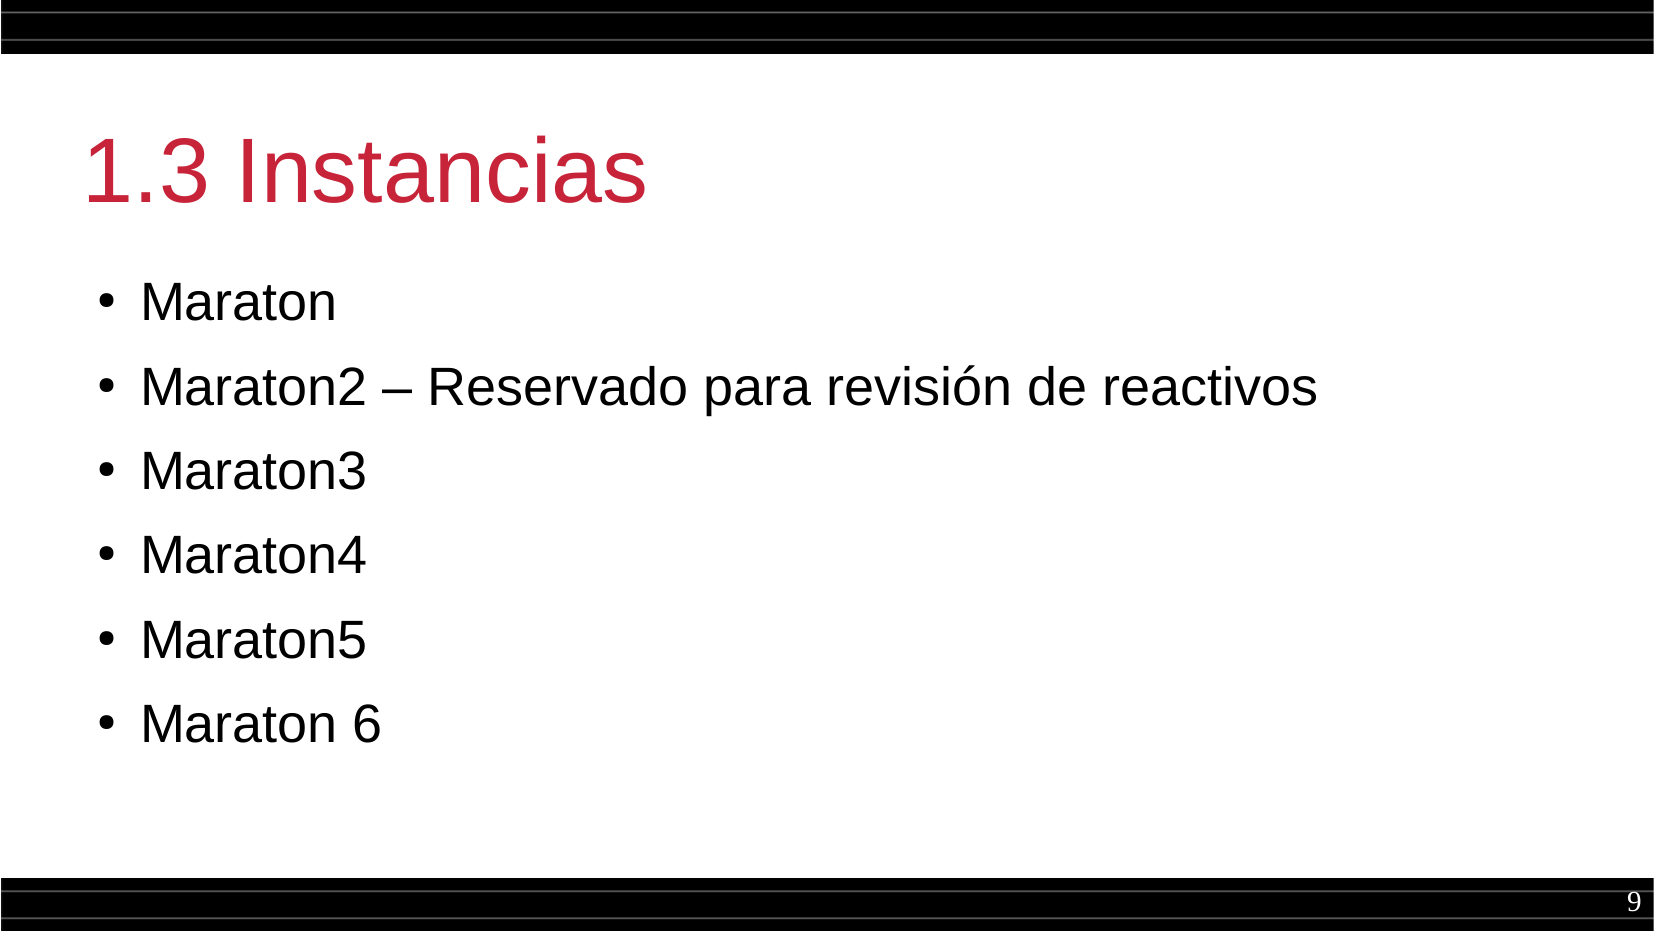

# 1.3 Instancias
Maraton
Maraton2 – Reservado para revisión de reactivos
Maraton3
Maraton4
Maraton5
Maraton 6